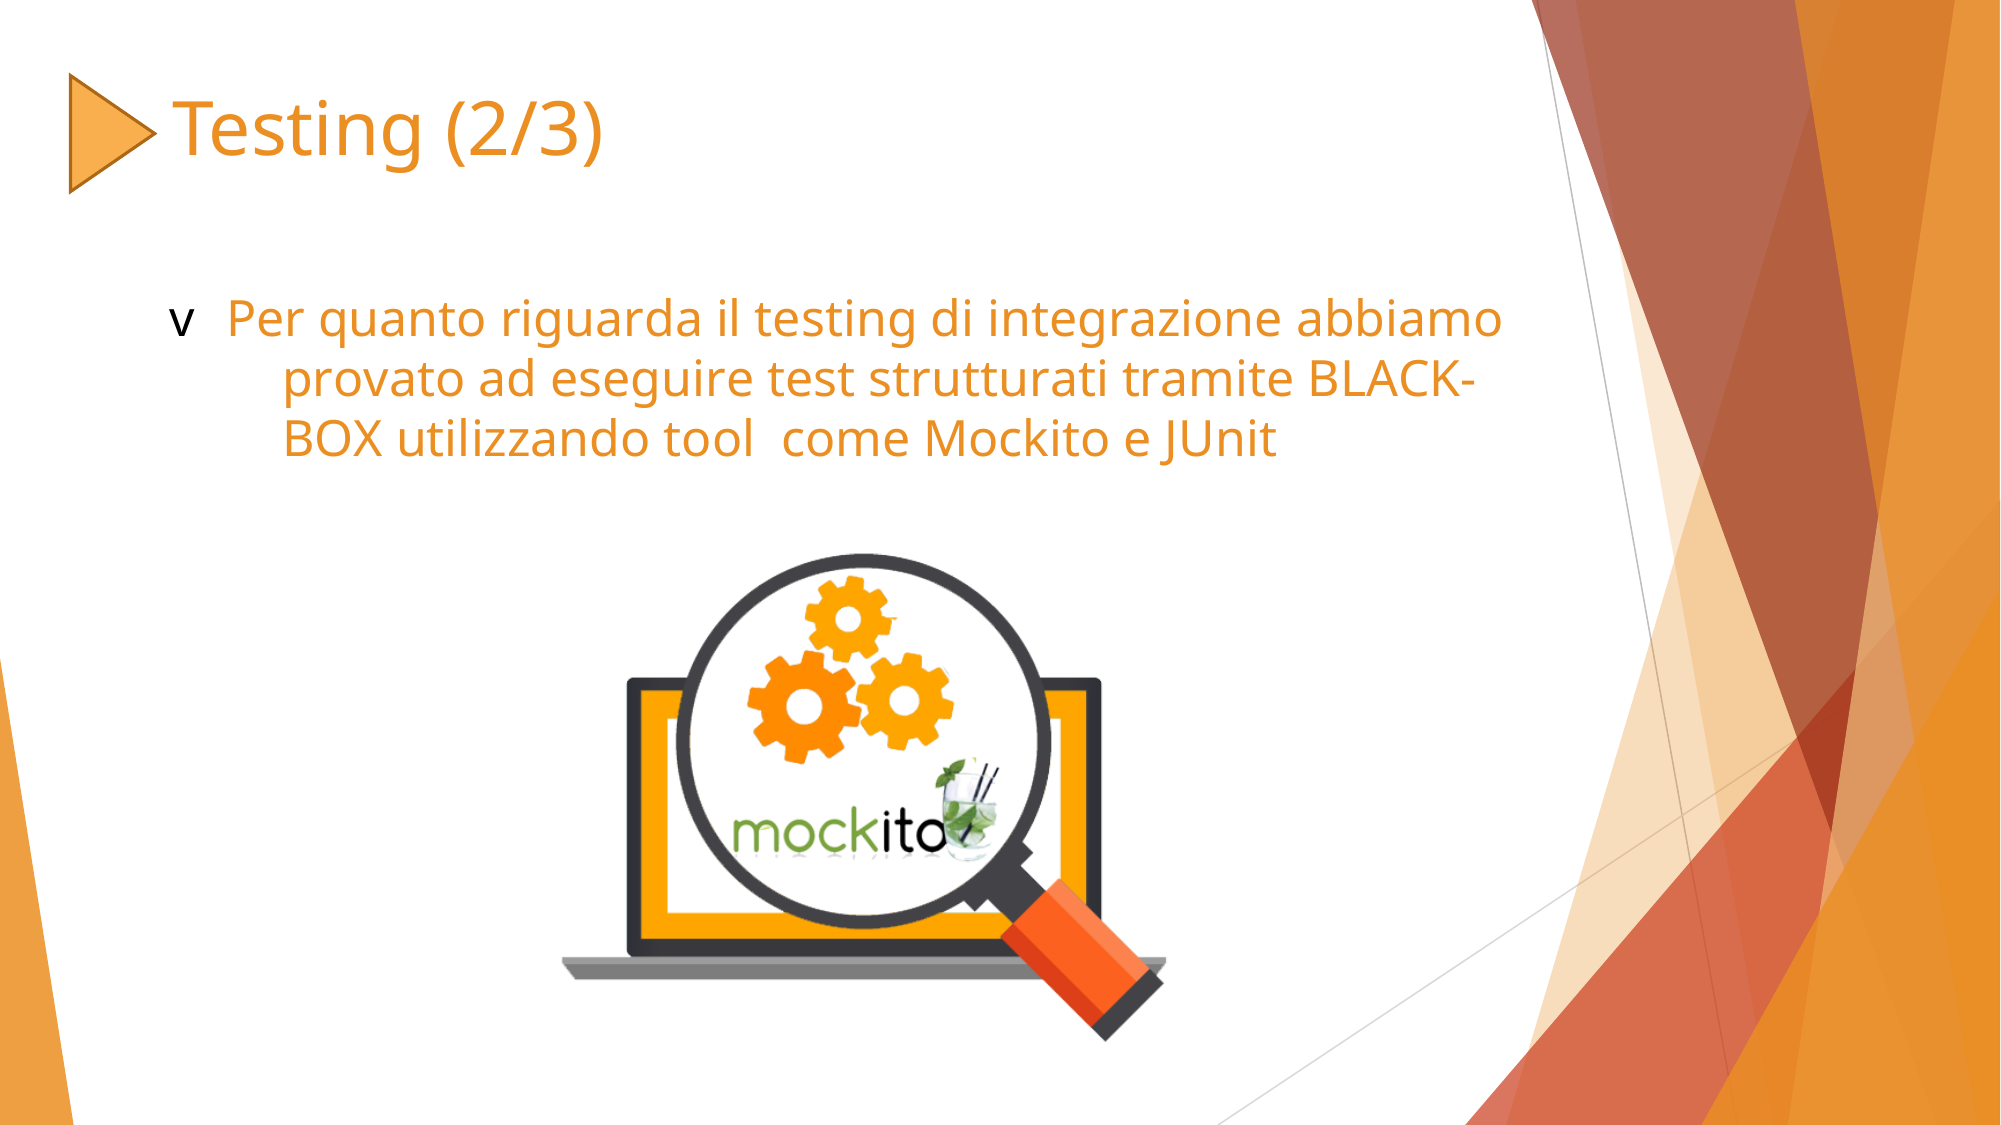

Testing (2/3)
Per quanto riguarda il testing di integrazione abbiamo provato ad eseguire test strutturati tramite BLACK-BOX utilizzando tool come Mockito e JUnit